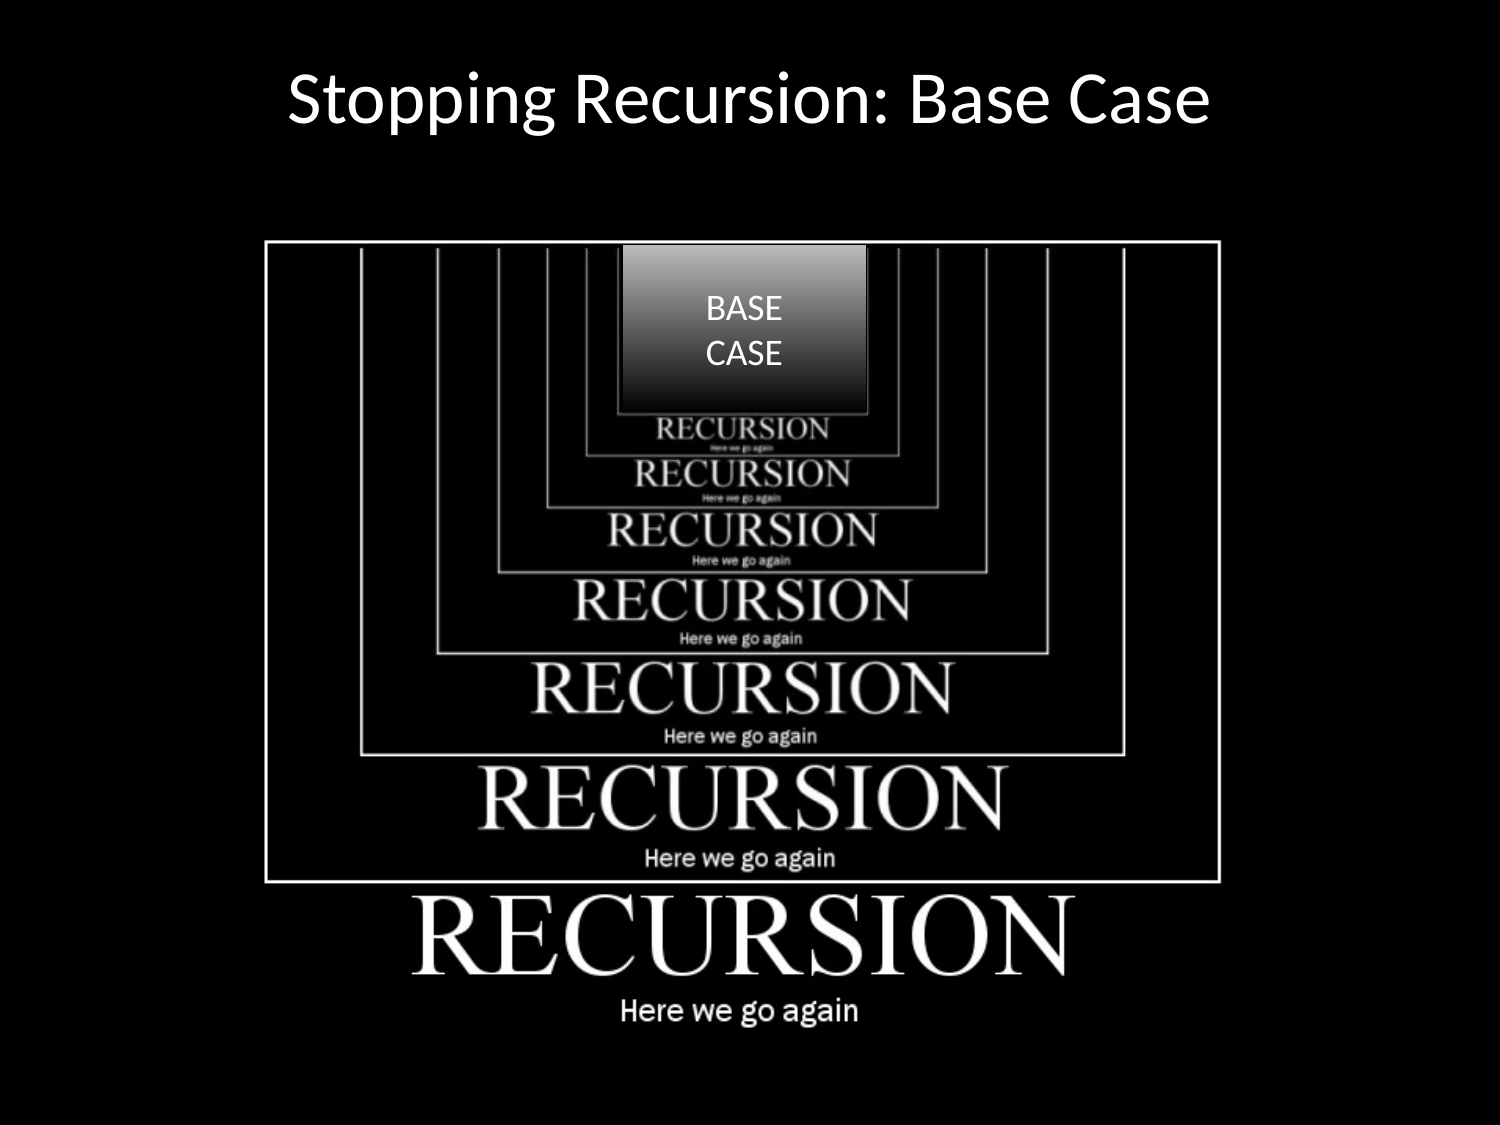

# Stopping Recursion: Base Case
BASE
CASE